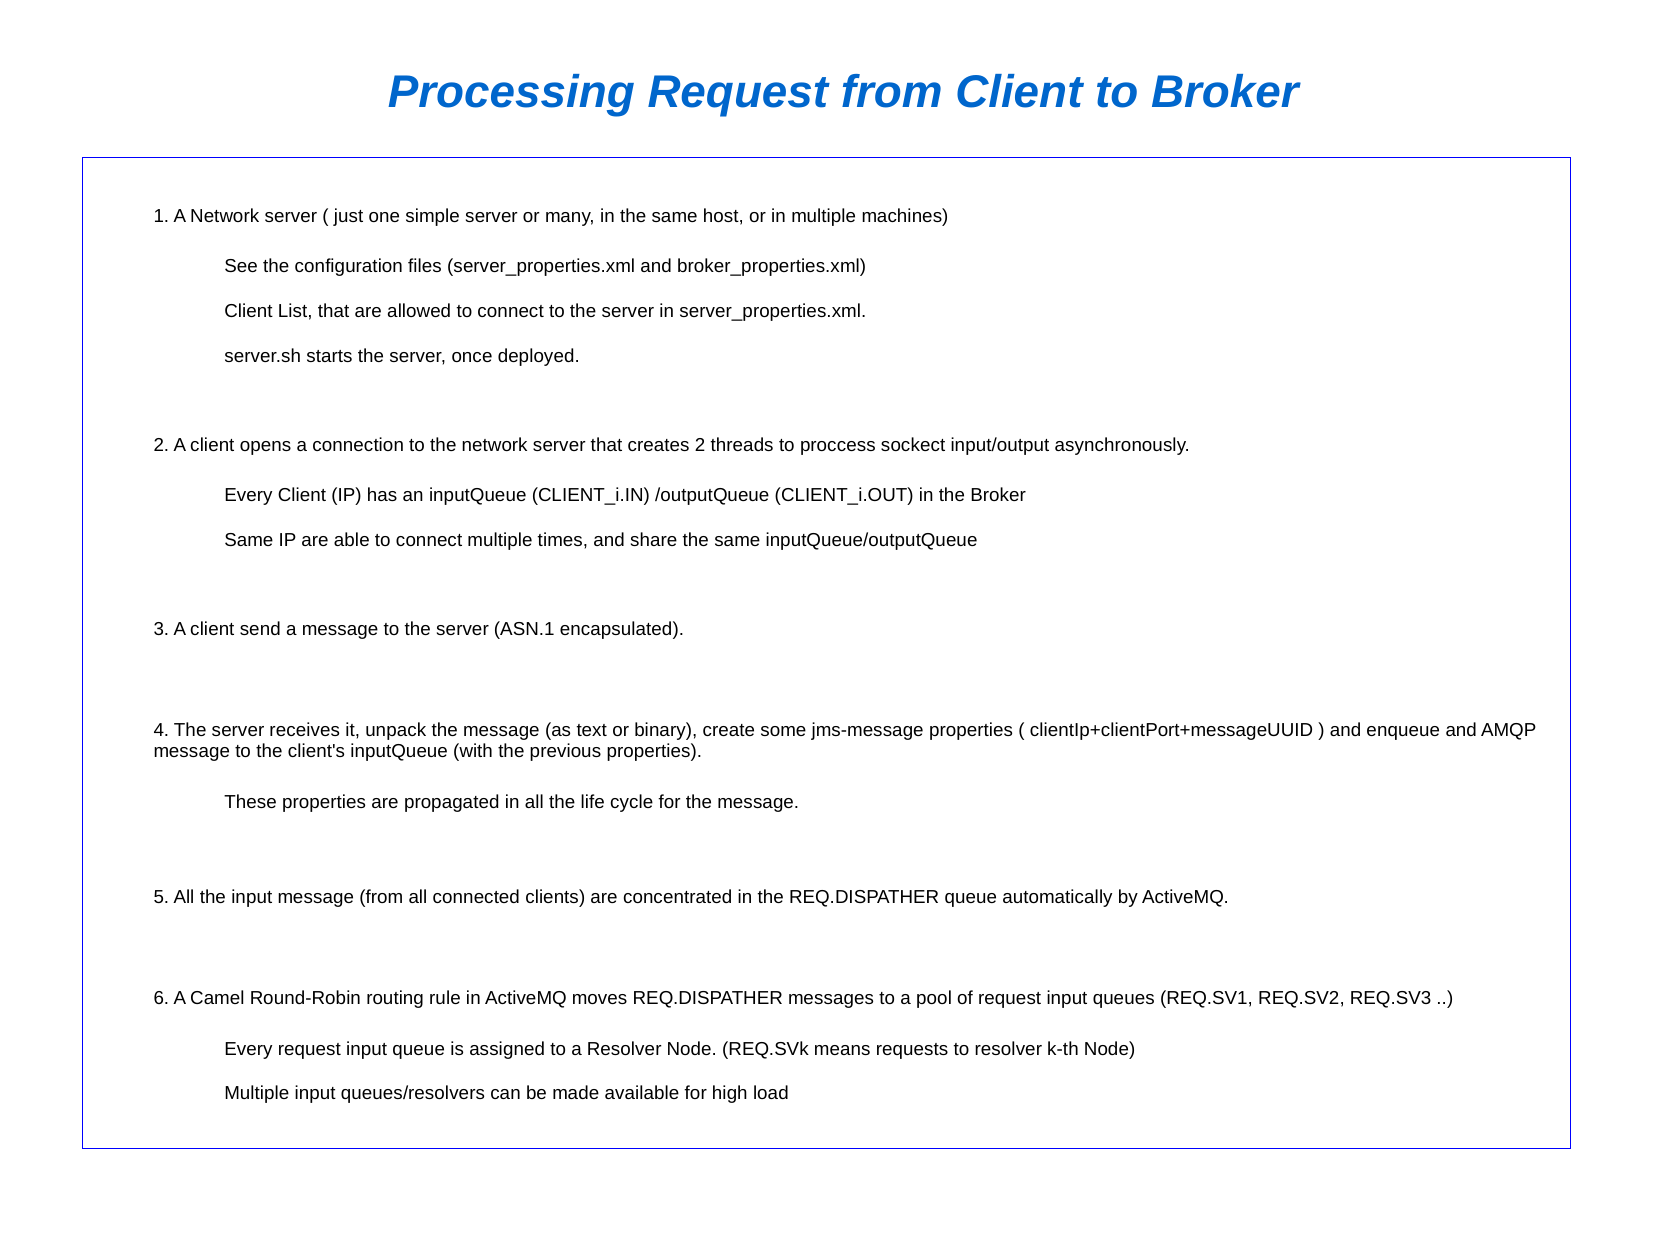

Processing Request from Client to Broker
# 1. A Network server ( just one simple server or many, in the same host, or in multiple machines)
See the configuration files (server_properties.xml and broker_properties.xml)
Client List, that are allowed to connect to the server in server_properties.xml.
server.sh starts the server, once deployed.
2. A client opens a connection to the network server that creates 2 threads to proccess sockect input/output asynchronously.
Every Client (IP) has an inputQueue (CLIENT_i.IN) /outputQueue (CLIENT_i.OUT) in the Broker
Same IP are able to connect multiple times, and share the same inputQueue/outputQueue
3. A client send a message to the server (ASN.1 encapsulated).
4. The server receives it, unpack the message (as text or binary), create some jms-message properties ( clientIp+clientPort+messageUUID ) and enqueue and AMQP message to the client's inputQueue (with the previous properties).
These properties are propagated in all the life cycle for the message.
5. All the input message (from all connected clients) are concentrated in the REQ.DISPATHER queue automatically by ActiveMQ.
6. A Camel Round-Robin routing rule in ActiveMQ moves REQ.DISPATHER messages to a pool of request input queues (REQ.SV1, REQ.SV2, REQ.SV3 ..)
Every request input queue is assigned to a Resolver Node. (REQ.SVk means requests to resolver k-th Node)
Multiple input queues/resolvers can be made available for high load